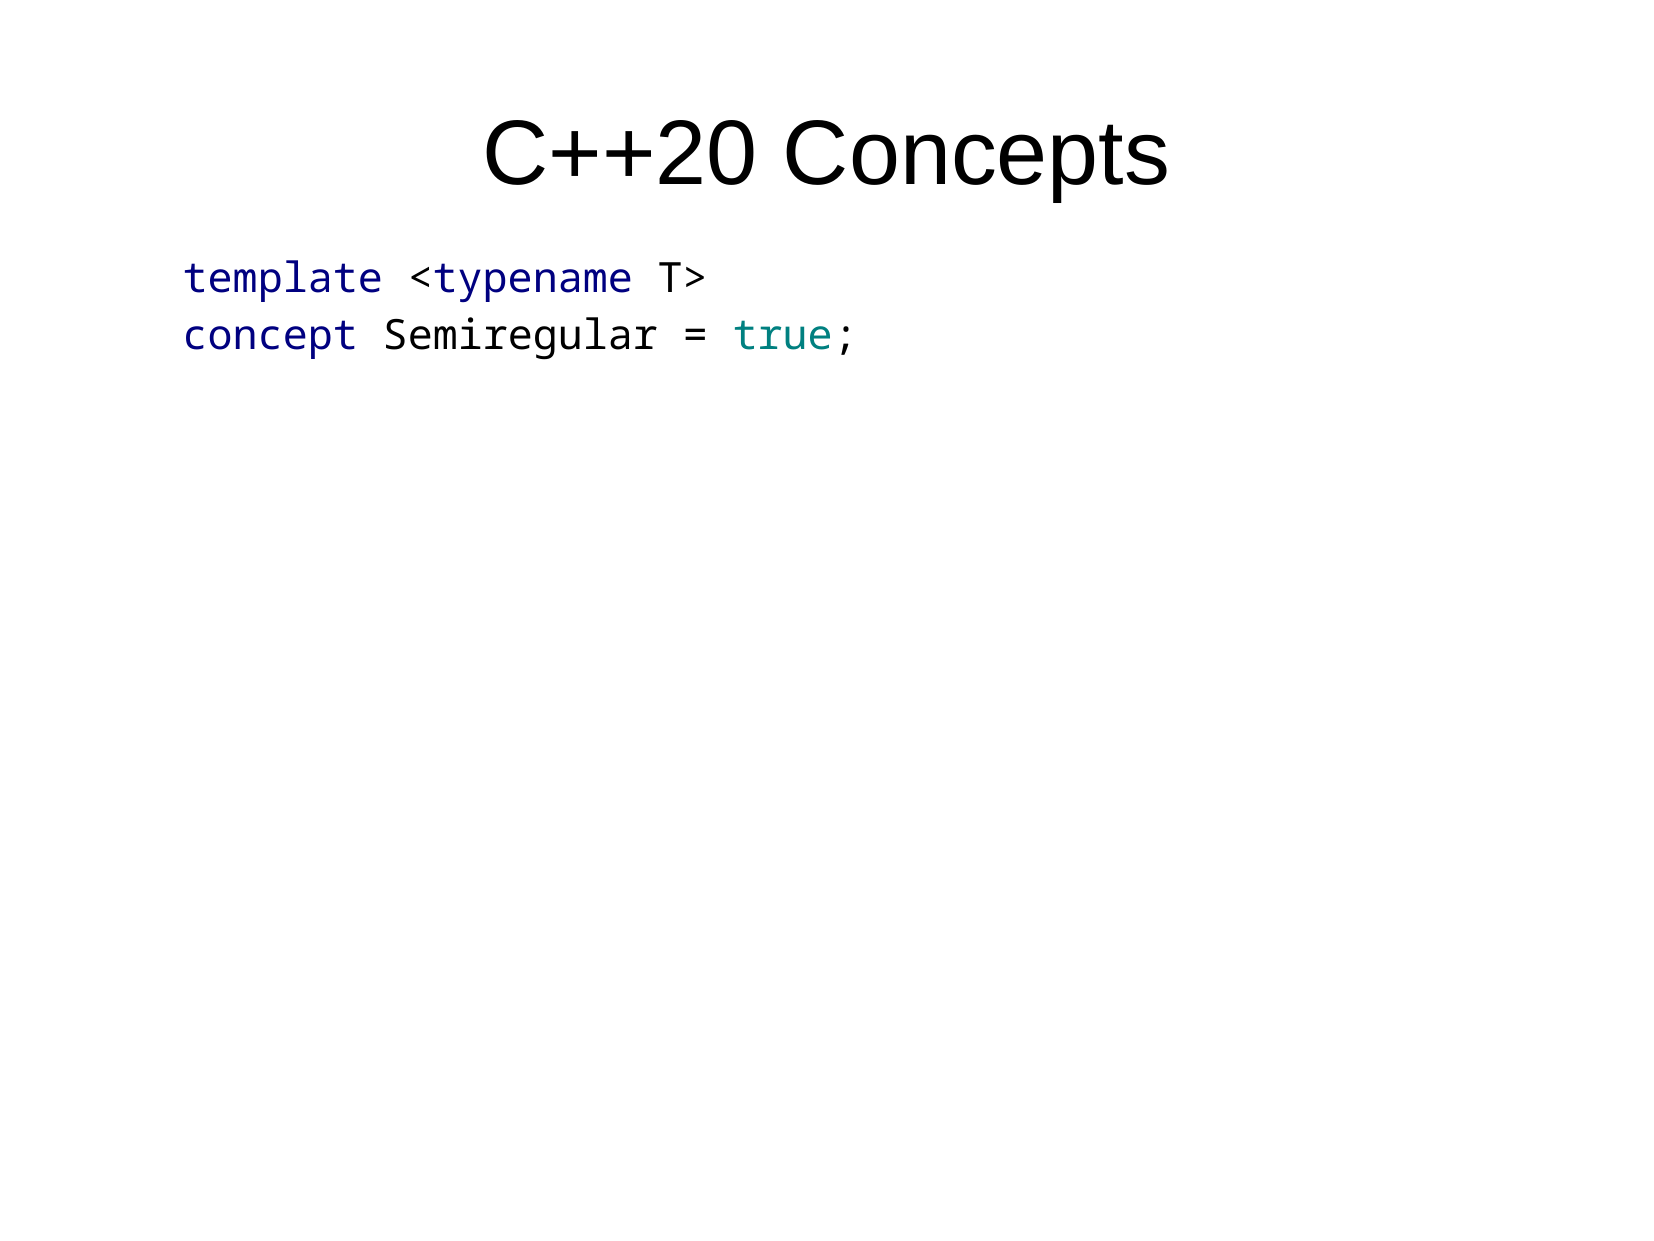

C++20 Concepts
# template <typename T>
 concept Semiregular = true;